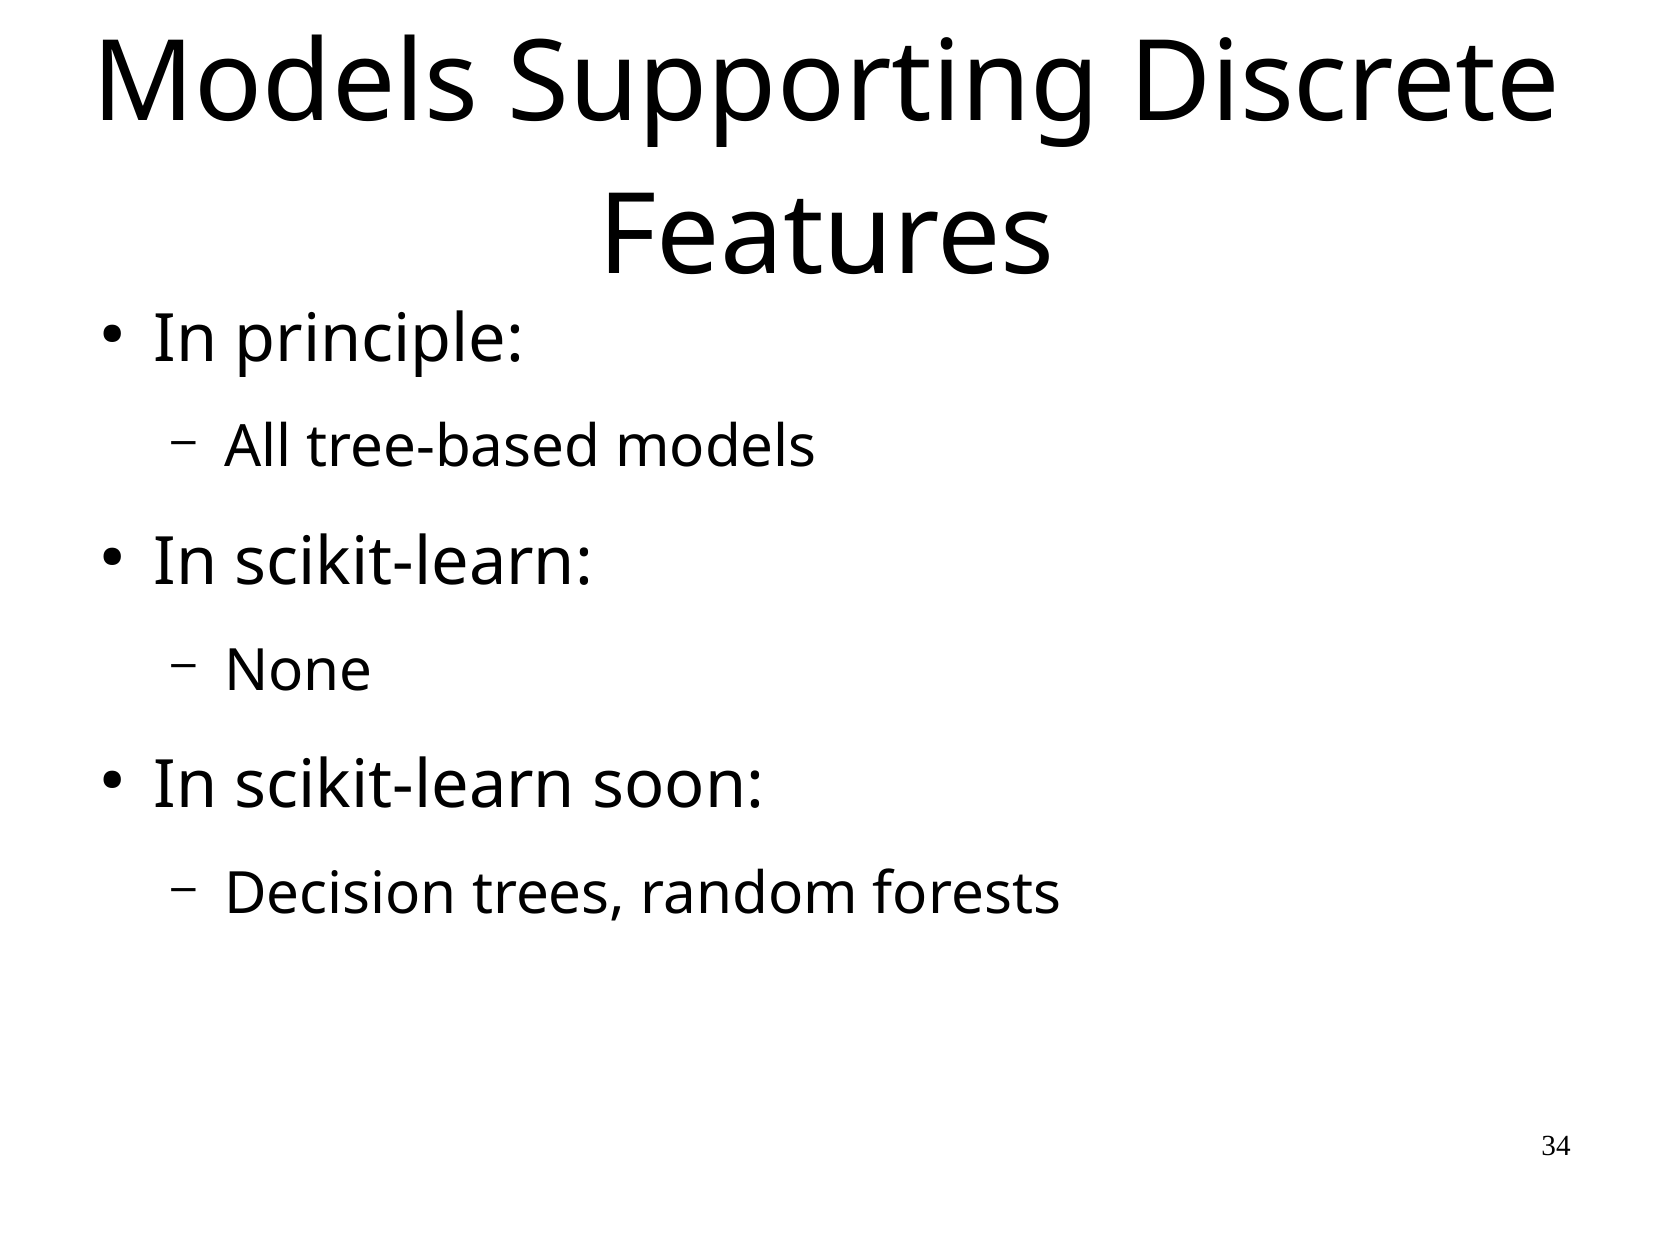

# Models Supporting Discrete Features
In principle:
All tree-based models
In scikit-learn:
None
In scikit-learn soon:
Decision trees, random forests
34